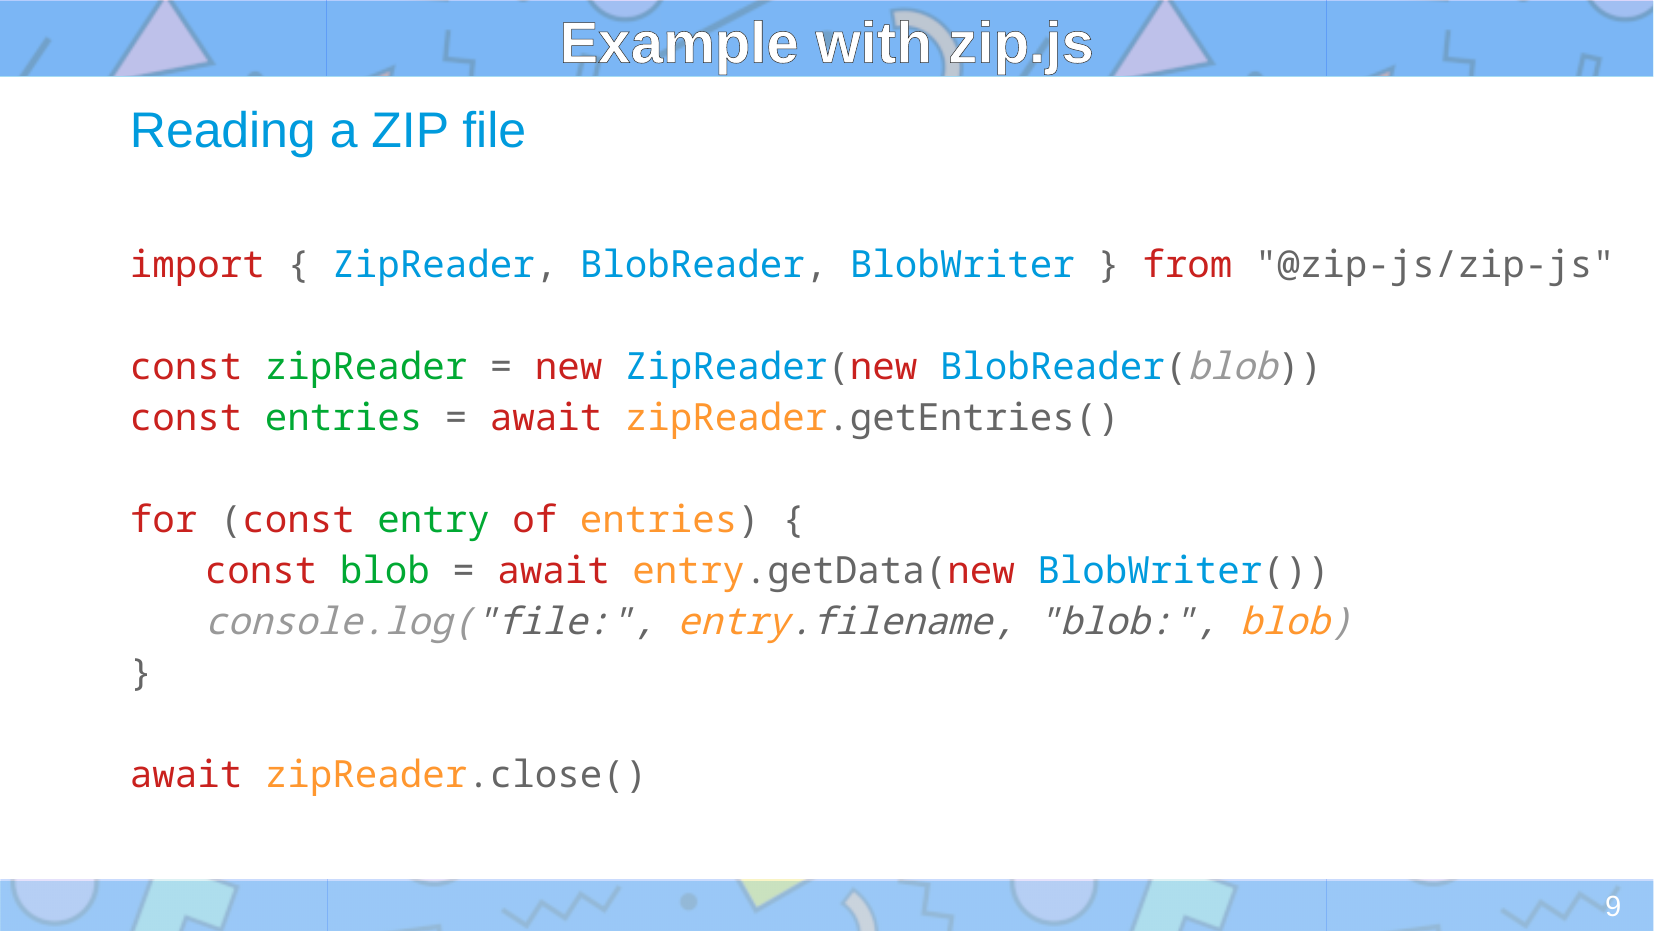

# Example with zip.js
Reading a ZIP file
import { ZipReader, BlobReader, BlobWriter } from "@zip-js/zip-js"
const zipReader = new ZipReader(new BlobReader(blob))
const entries = await zipReader.getEntries()
for (const entry of entries) {
	const blob = await entry.getData(new BlobWriter())
	console.log("file:", entry.filename, "blob:", blob)
}
await zipReader.close()
9